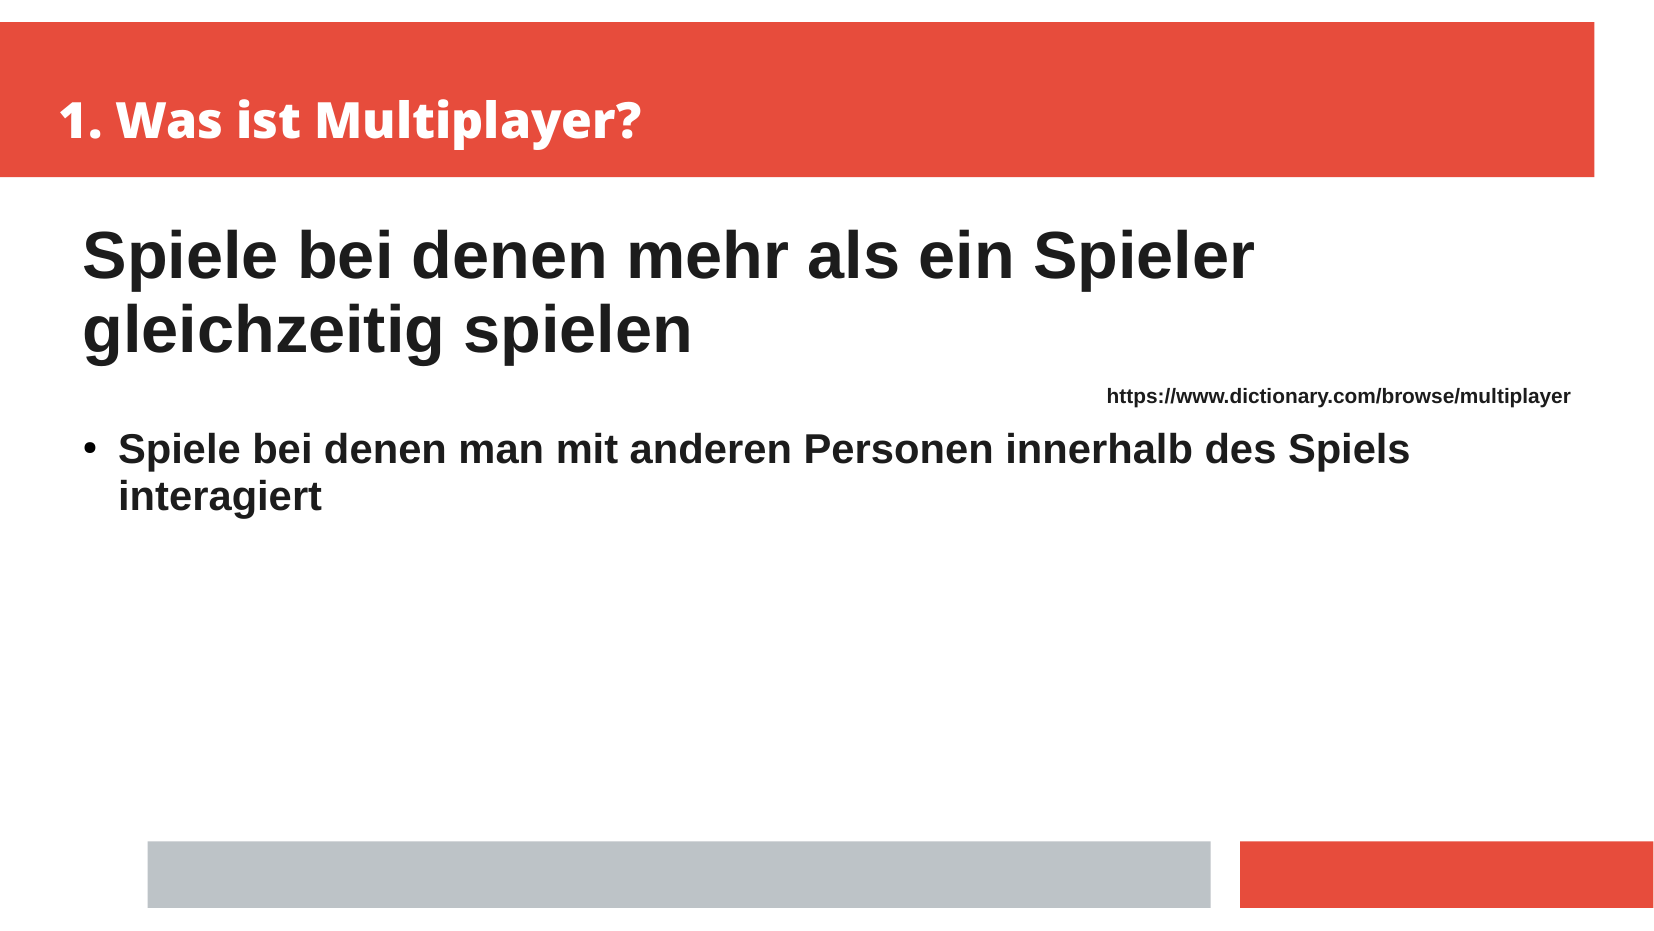

# 1. Was ist Multiplayer?
Spiele bei denen mehr als ein Spieler gleichzeitig spielen
https://www.dictionary.com/browse/multiplayer
Spiele bei denen man mit anderen Personen innerhalb des Spiels interagiert